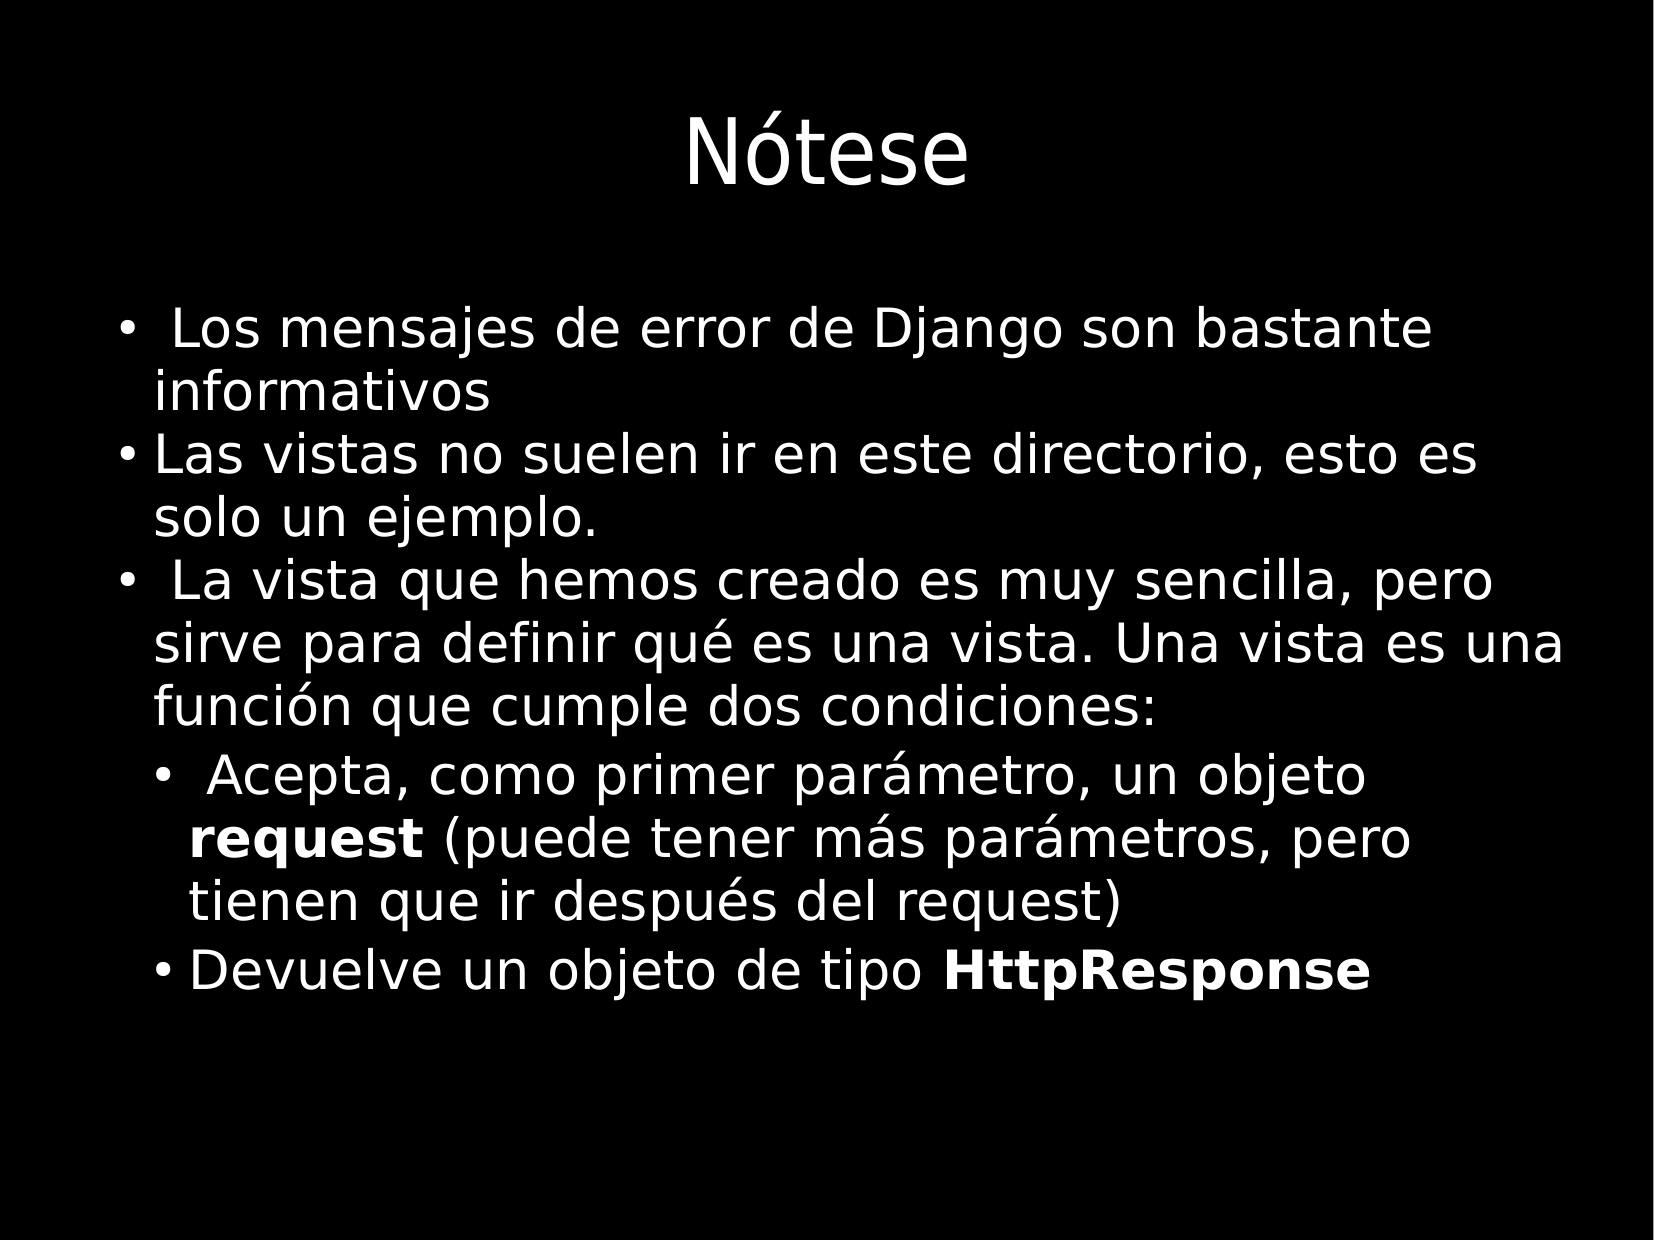

# Nótese
 Los mensajes de error de Django son bastante informativos
Las vistas no suelen ir en este directorio, esto es solo un ejemplo.
 La vista que hemos creado es muy sencilla, pero sirve para definir qué es una vista. Una vista es una función que cumple dos condiciones:
 Acepta, como primer parámetro, un objeto request (puede tener más parámetros, pero tienen que ir después del request)
Devuelve un objeto de tipo HttpResponse